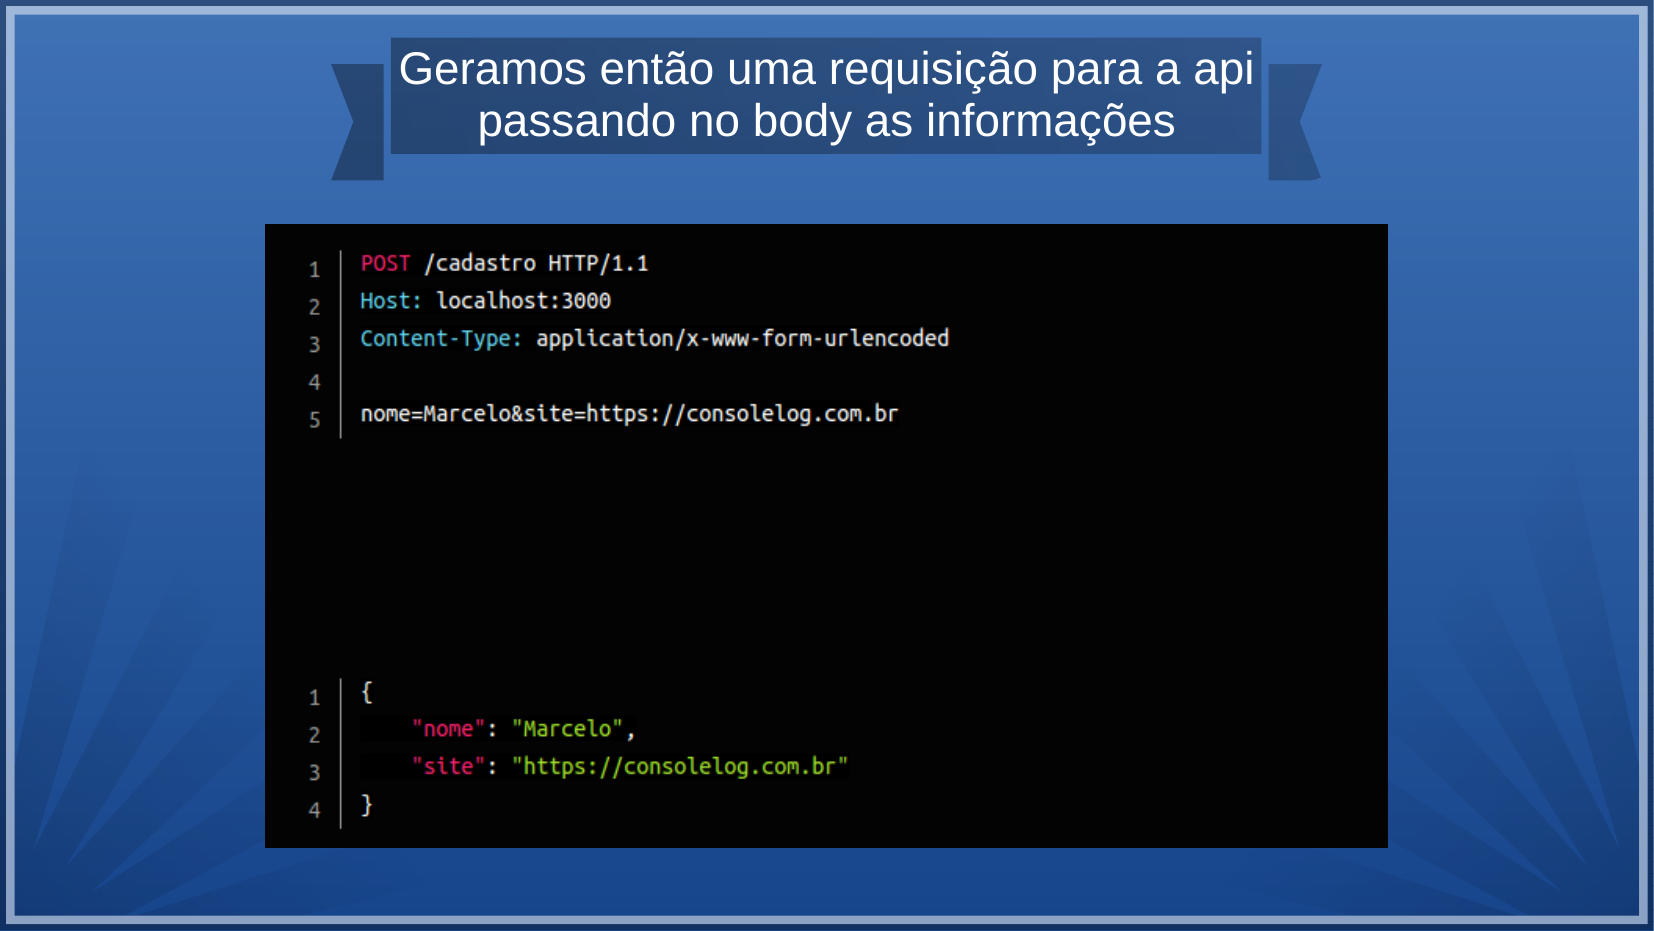

# Geramos então uma requisição para a api passando no body as informações